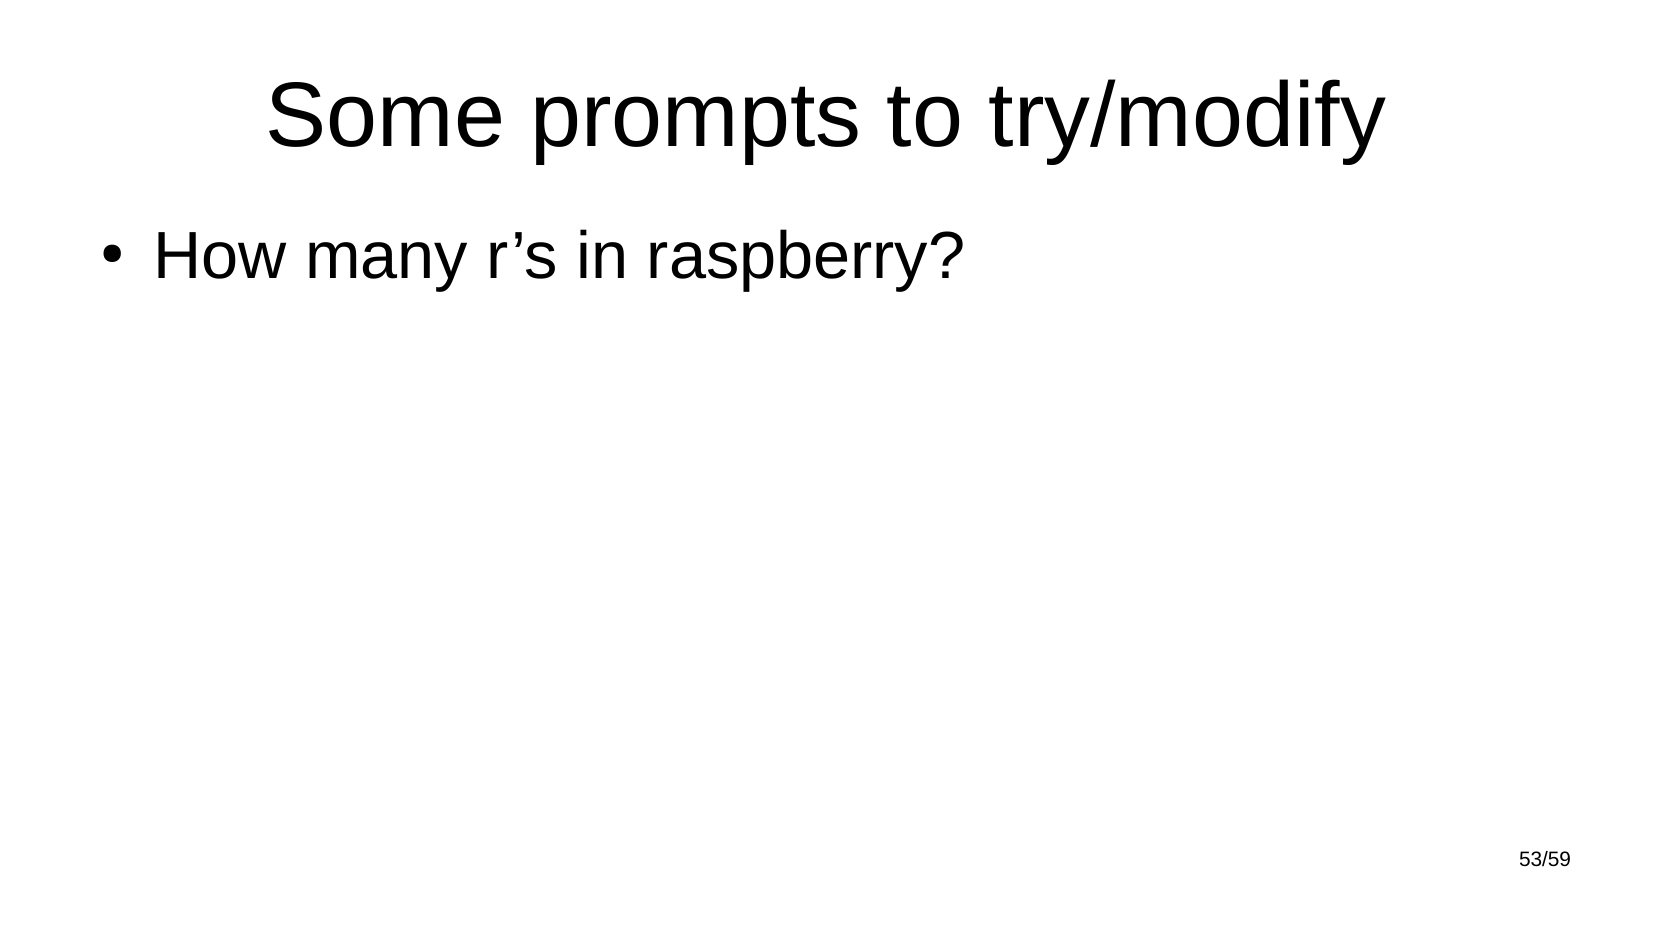

# Some prompts to try/modify
How many r’s in raspberry?
53